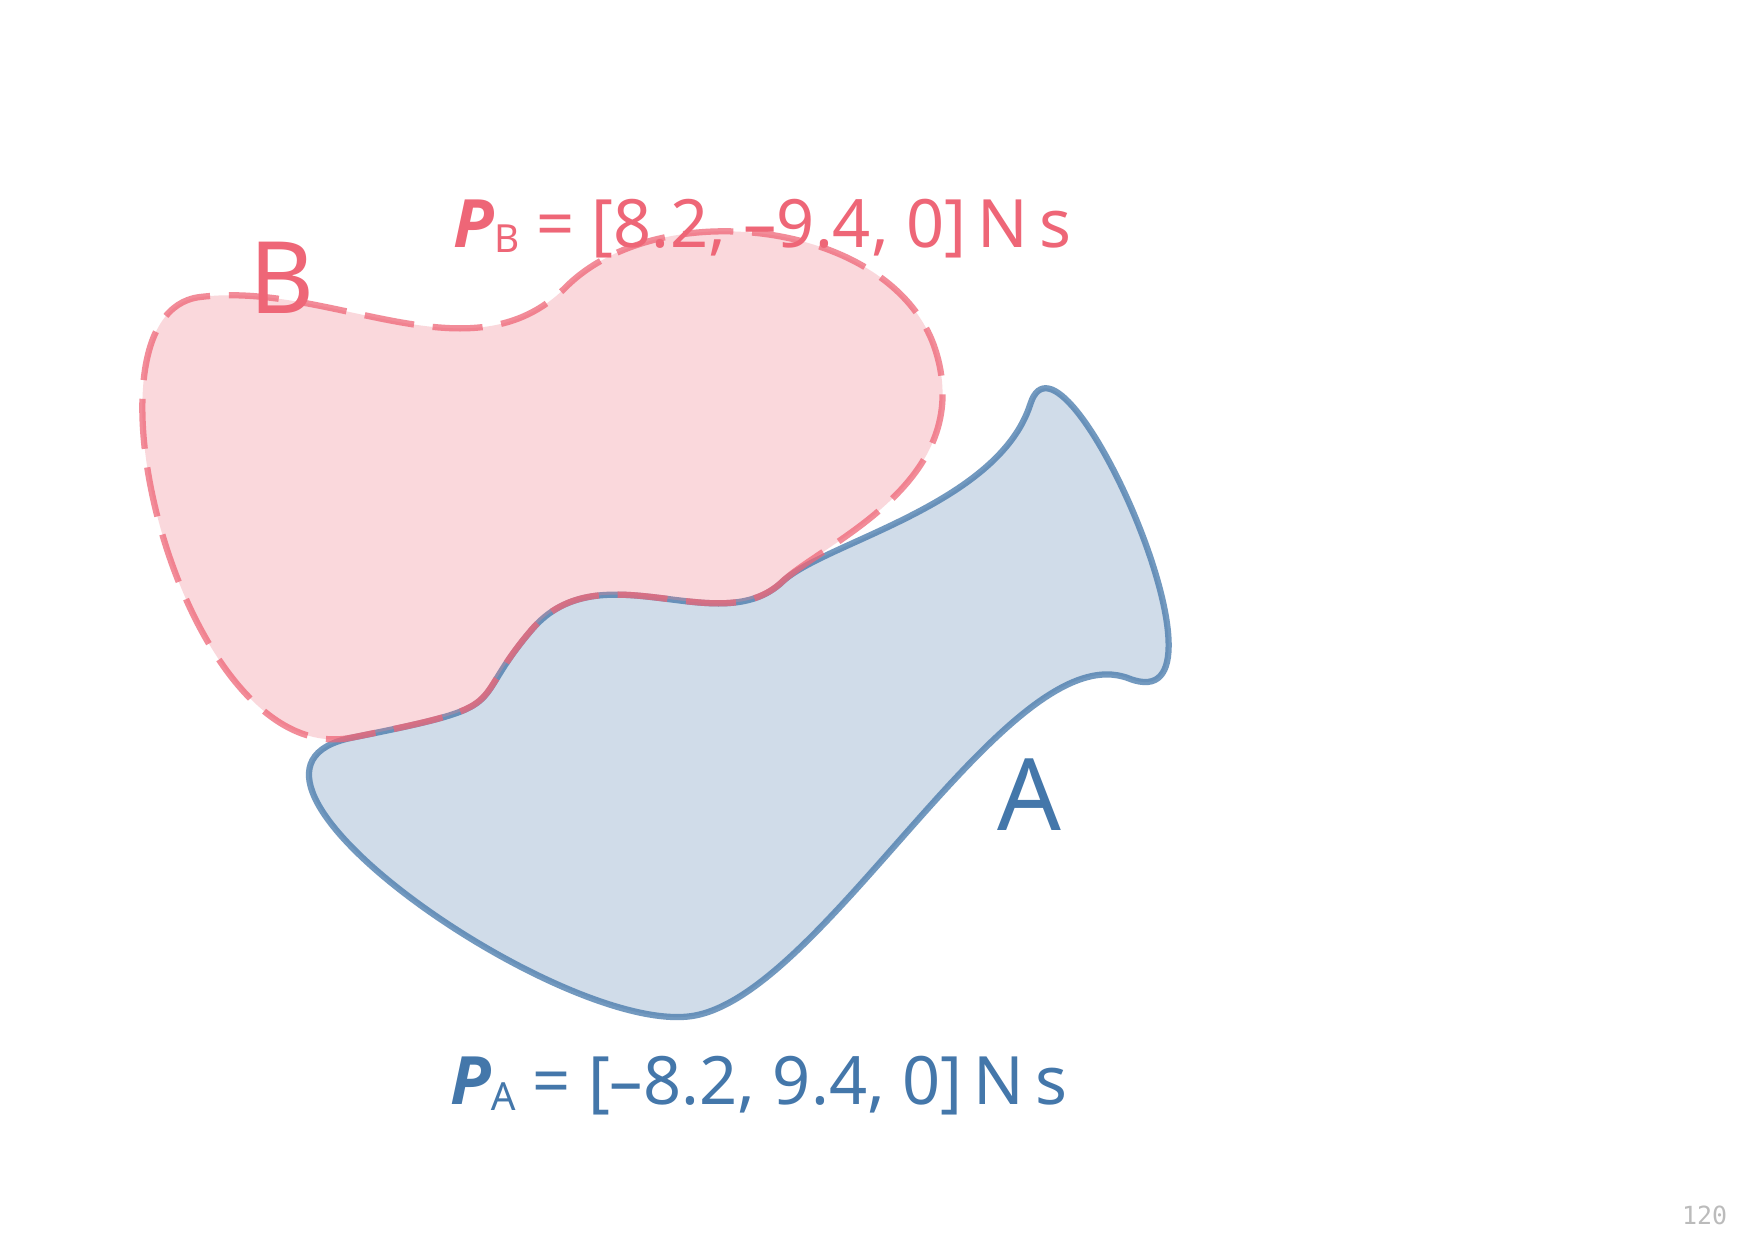

PB = [8.2, –9.4, 0] N s
B
A
PA = [–8.2, 9.4, 0] N s